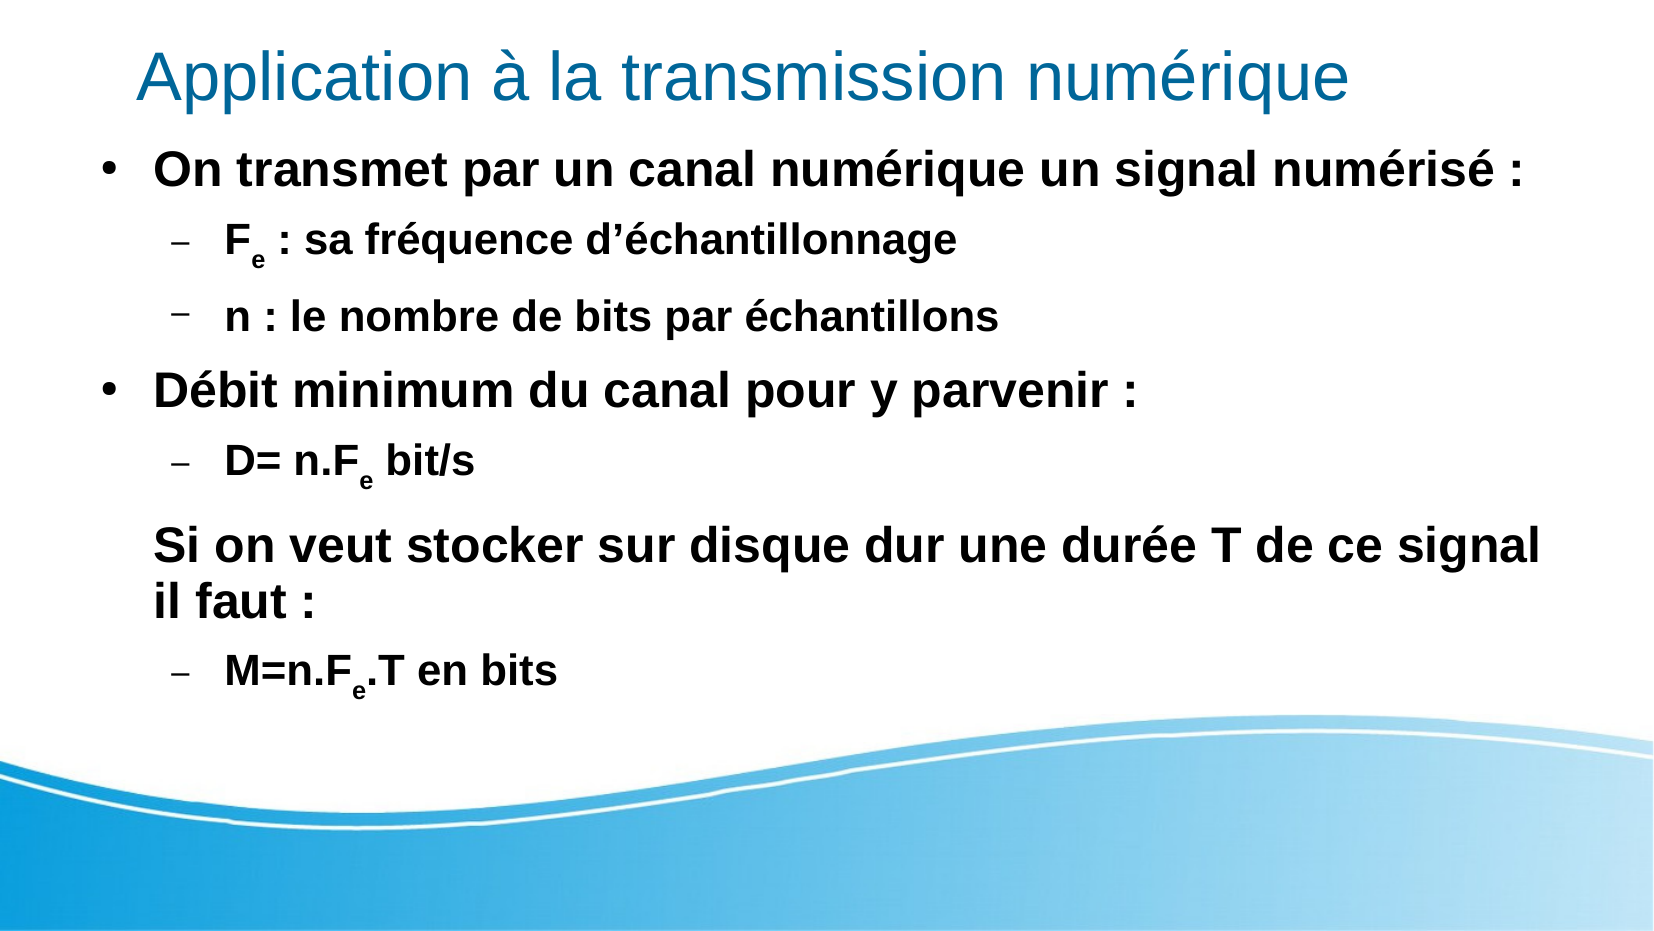

# Application à la transmission numérique
On transmet par un canal numérique un signal numérisé :
Fe : sa fréquence d’échantillonnage
n : le nombre de bits par échantillons
Débit minimum du canal pour y parvenir :
D= n.Fe bit/s
Si on veut stocker sur disque dur une durée T de ce signal il faut :
M=n.Fe.T en bits